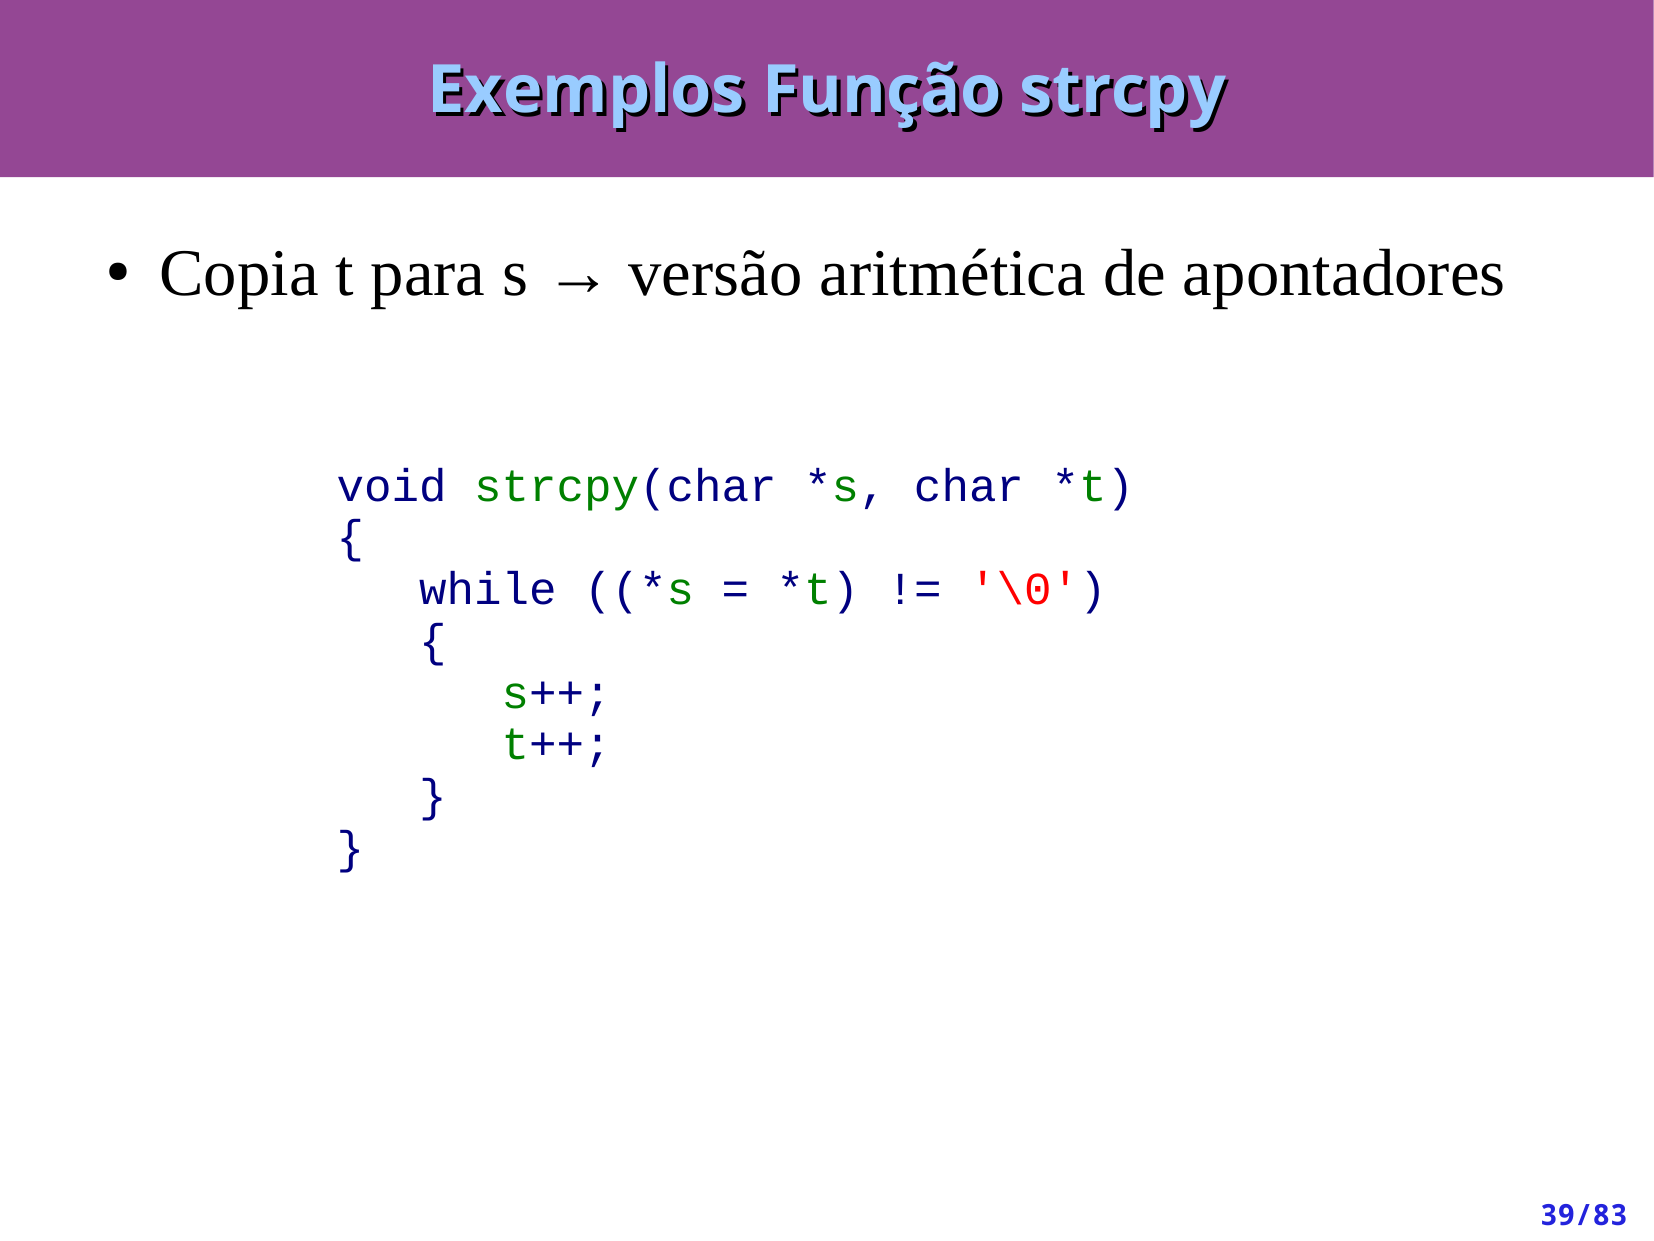

# Exemplos Função strcpy
Copia t para s → versão aritmética de apontadores
void strcpy(char *s, char *t)
{
 while ((*s = *t) != '\0')
 {
 s++;
 t++;
 }
}
39